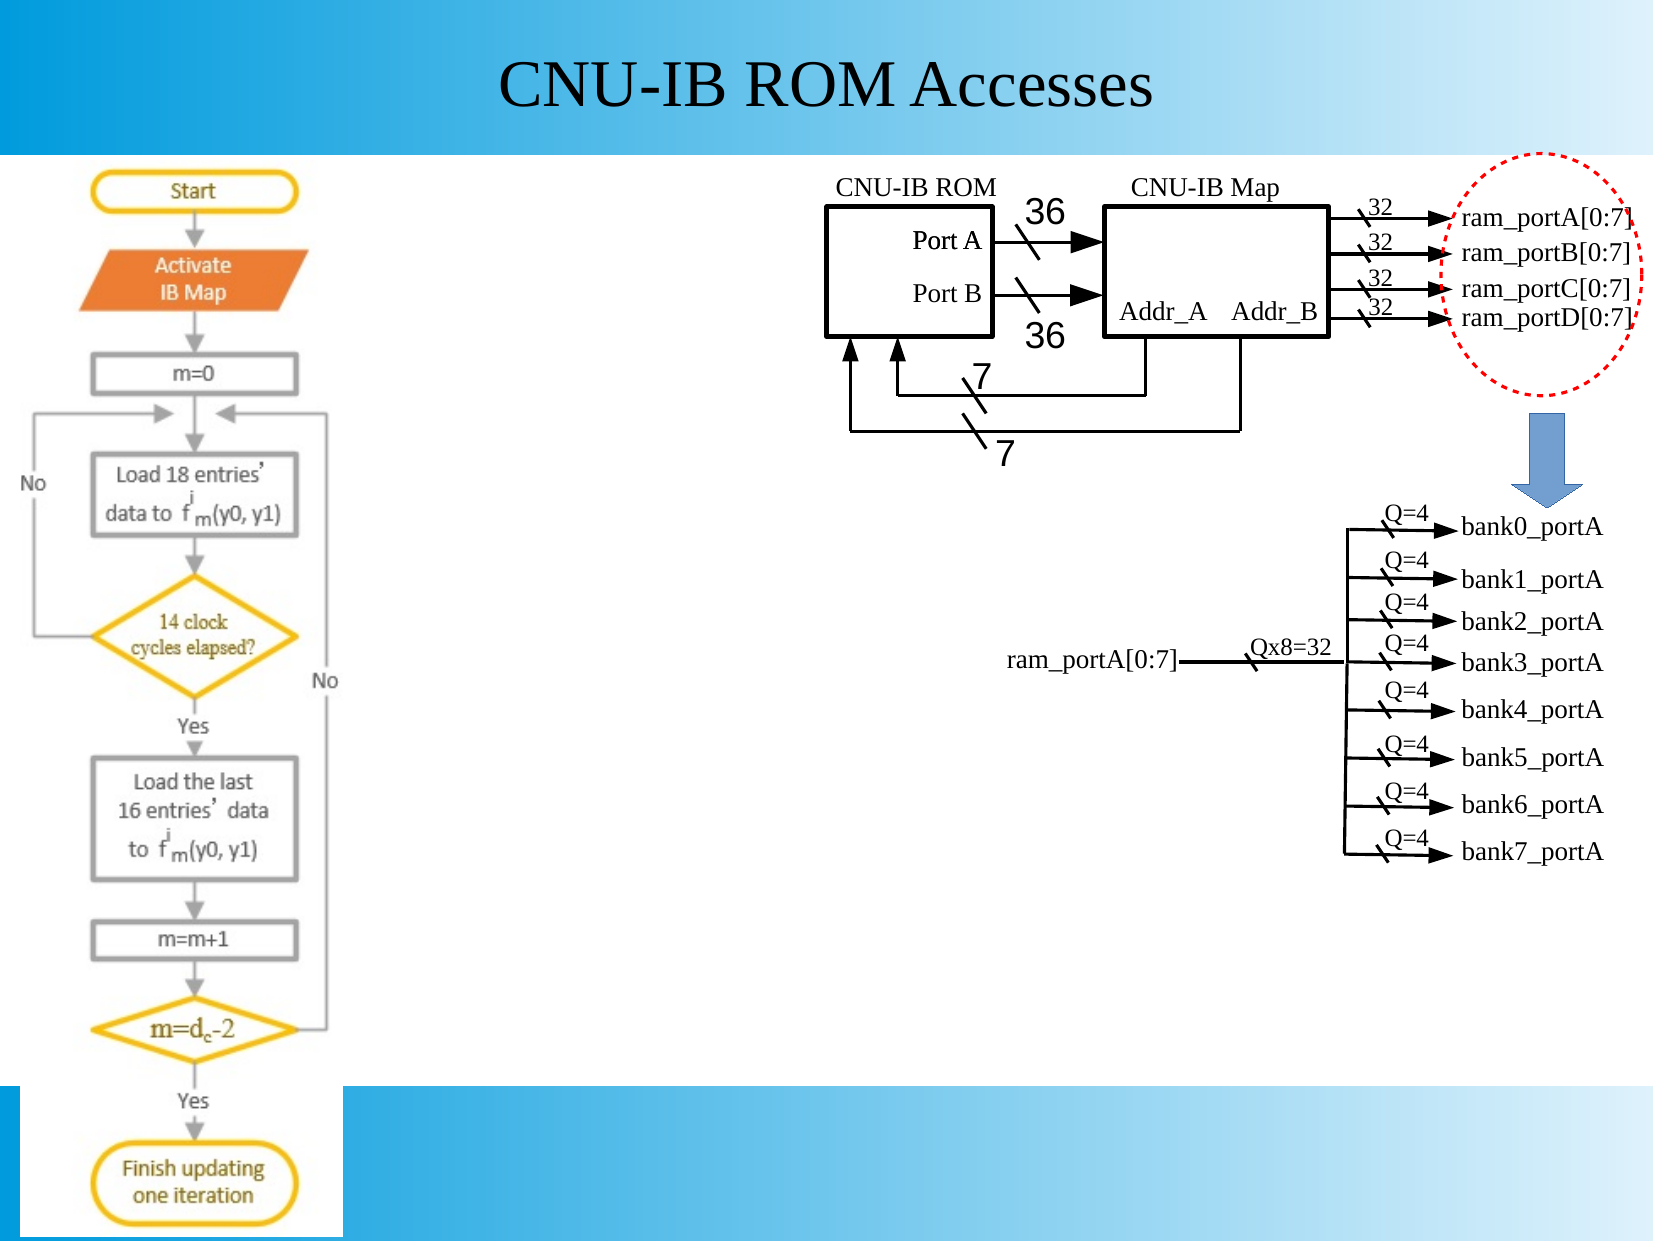

# CNU-IB ROM Accesses
CNU-IB ROM
CNU-IB Map
36
32
ram_portA[0:7]
Port A
Port A
32
ram_portB[0:7]
32
ram_portC[0:7]
Port B
32
Addr_A
Addr_B
ram_portD[0:7]
36
7
7
Q=4
bank0_portA
Q=4
bank1_portA
Q=4
bank2_portA
Q=4
Qx8=32
ram_portA[0:7]
bank3_portA
Q=4
bank4_portA
Q=4
bank5_portA
Q=4
bank6_portA
Q=4
bank7_portA